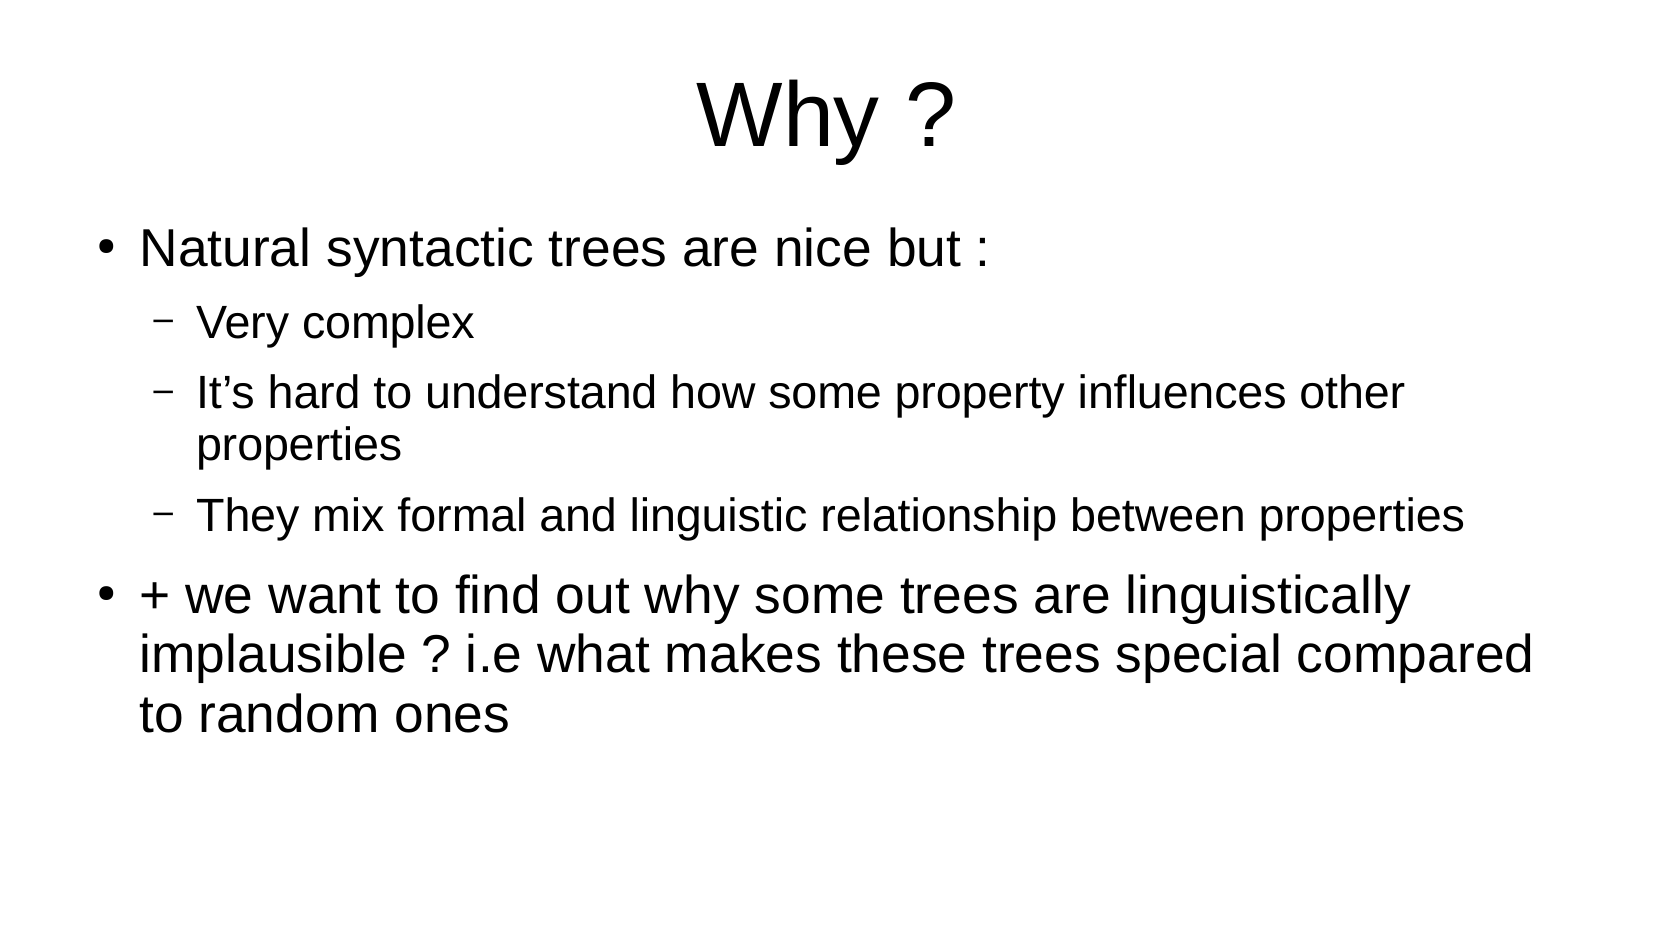

# Why ?
Natural syntactic trees are nice but :
Very complex
It’s hard to understand how some property influences other properties
They mix formal and linguistic relationship between properties
+ we want to find out why some trees are linguistically implausible ? i.e what makes these trees special compared to random ones